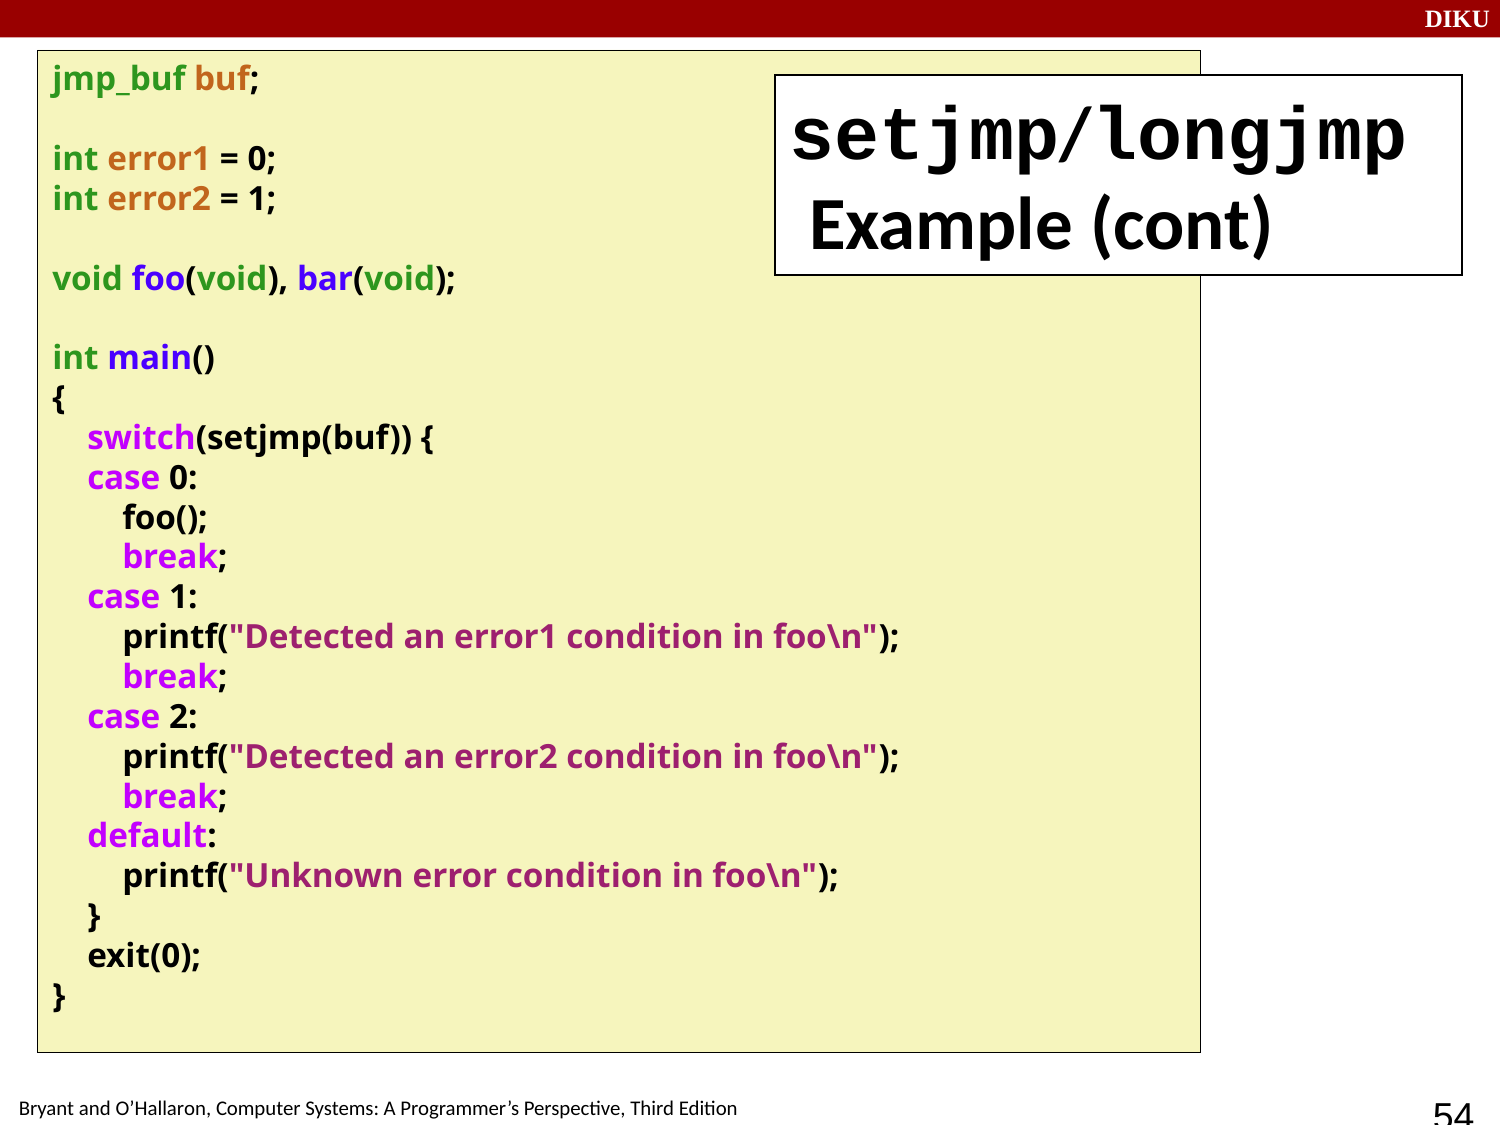

jmp_buf buf;
int error1 = 0;
int error2 = 1;
void foo(void), bar(void);
int main()
{
 switch(setjmp(buf)) {
 case 0:
 foo();
 break;
 case 1:
 printf("Detected an error1 condition in foo\n");
 break;
 case 2:
 printf("Detected an error2 condition in foo\n");
 break;
 default:
 printf("Unknown error condition in foo\n");
 }
 exit(0);
}
setjmp/longjmp Example (cont)